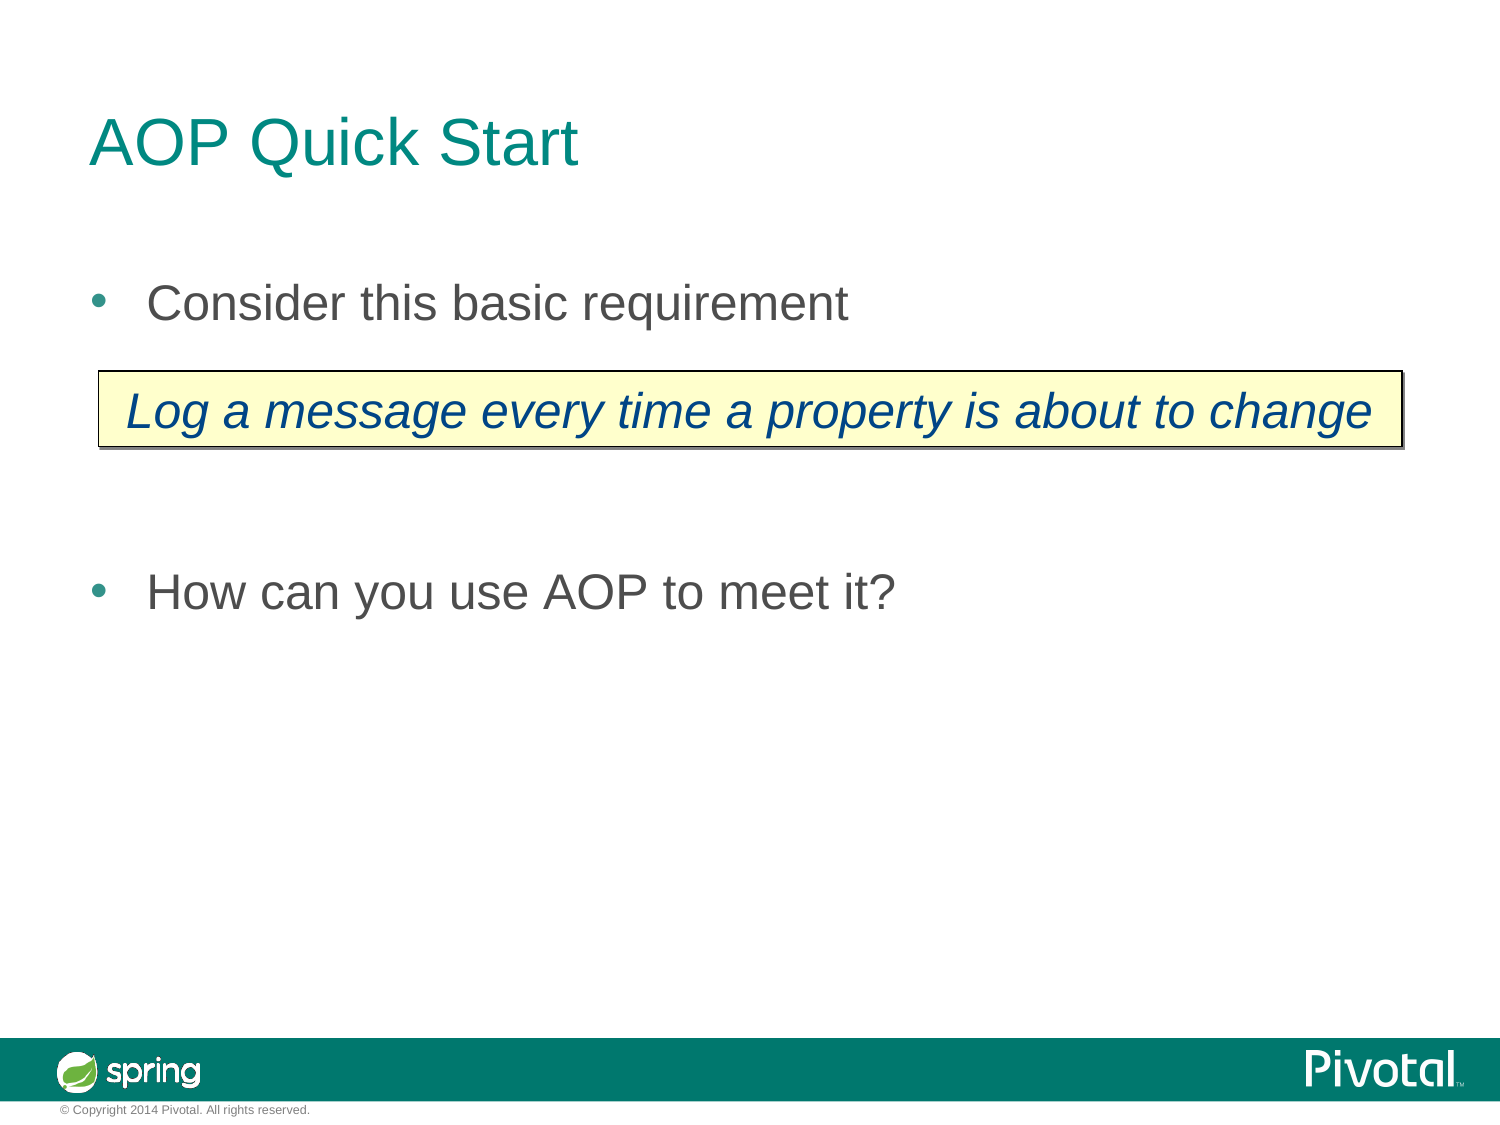

# AOP Quick Start
Consider this basic requirement
How can you use AOP to meet it?
Log a message every time a property is about to change